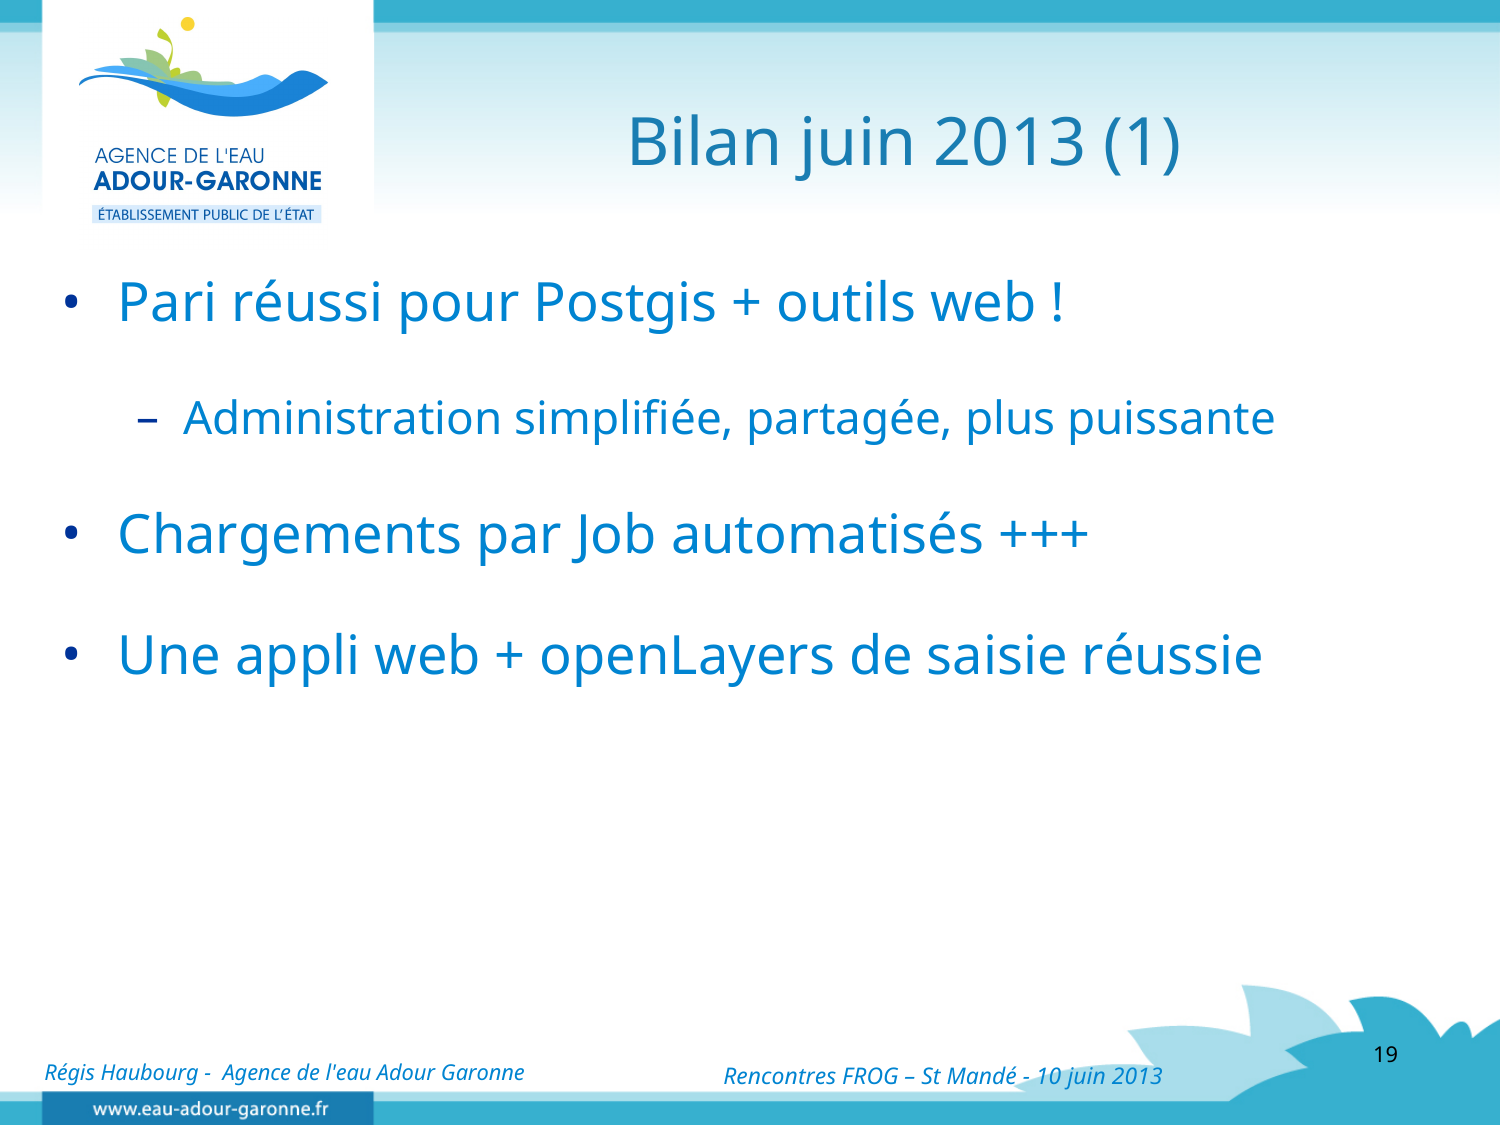

# Bilan juin 2013 (1)
Pari réussi pour Postgis + outils web !
Administration simplifiée, partagée, plus puissante
Chargements par Job automatisés +++
Une appli web + openLayers de saisie réussie
19
Régis Haubourg - Agence de l'eau Adour Garonne